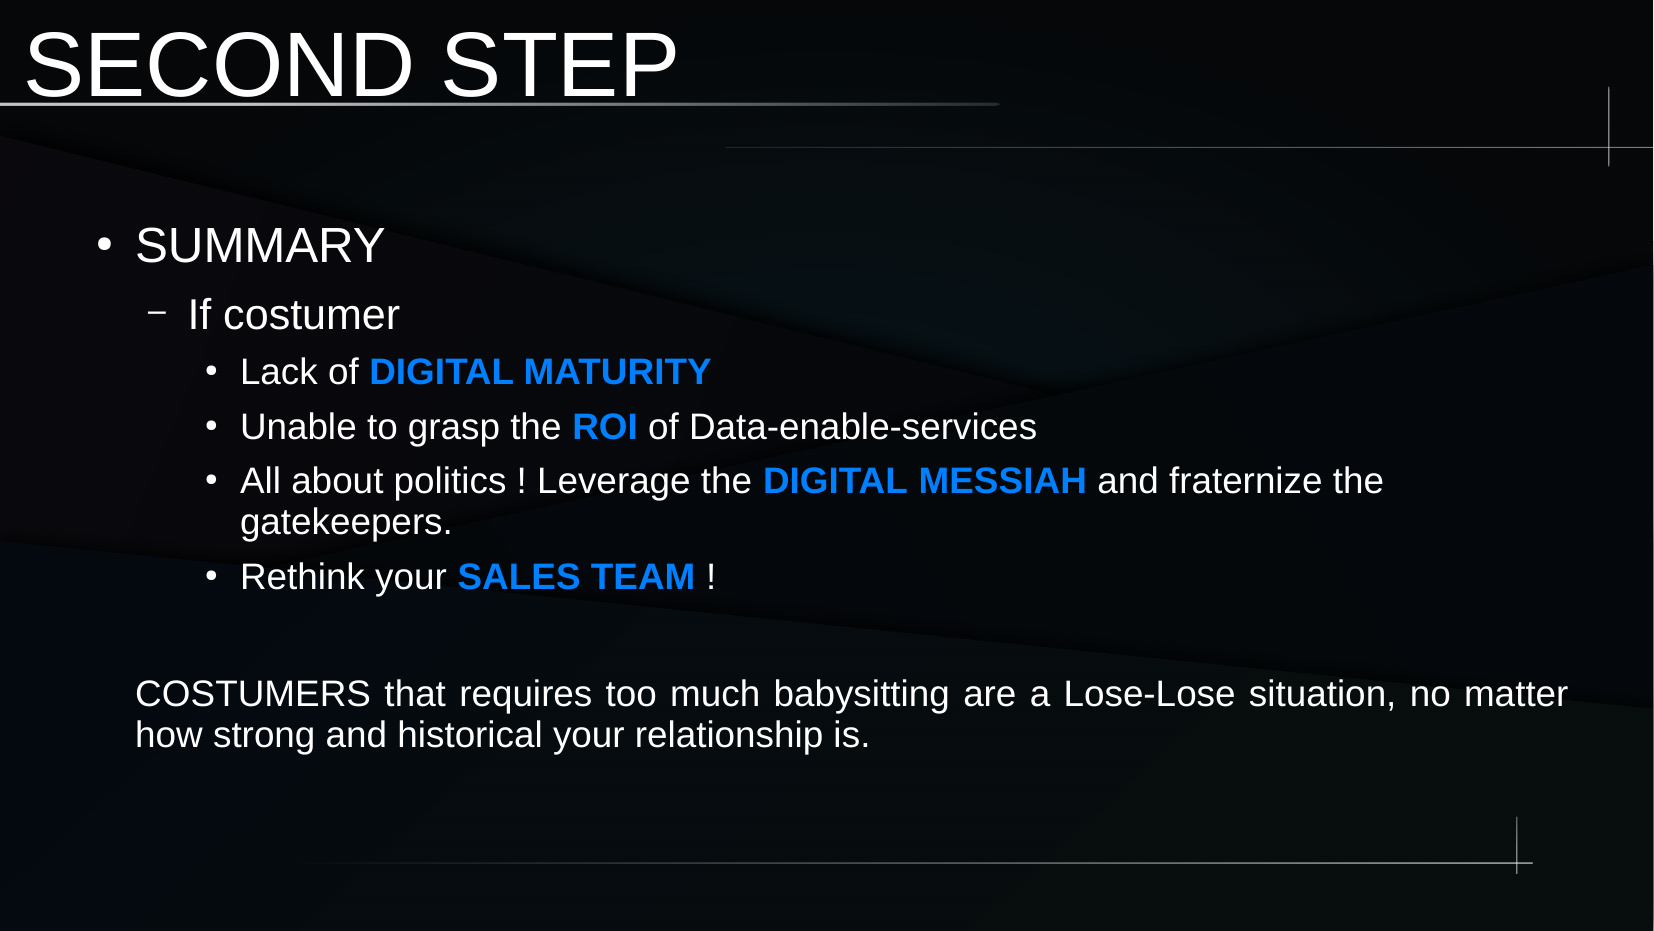

# SECOND STEP
SUMMARY
If costumer
Lack of DIGITAL MATURITY
Unable to grasp the ROI of Data-enable-services
All about politics ! Leverage the DIGITAL MESSIAH and fraternize the gatekeepers.
Rethink your SALES TEAM !
COSTUMERS that requires too much babysitting are a Lose-Lose situation, no matter how strong and historical your relationship is.